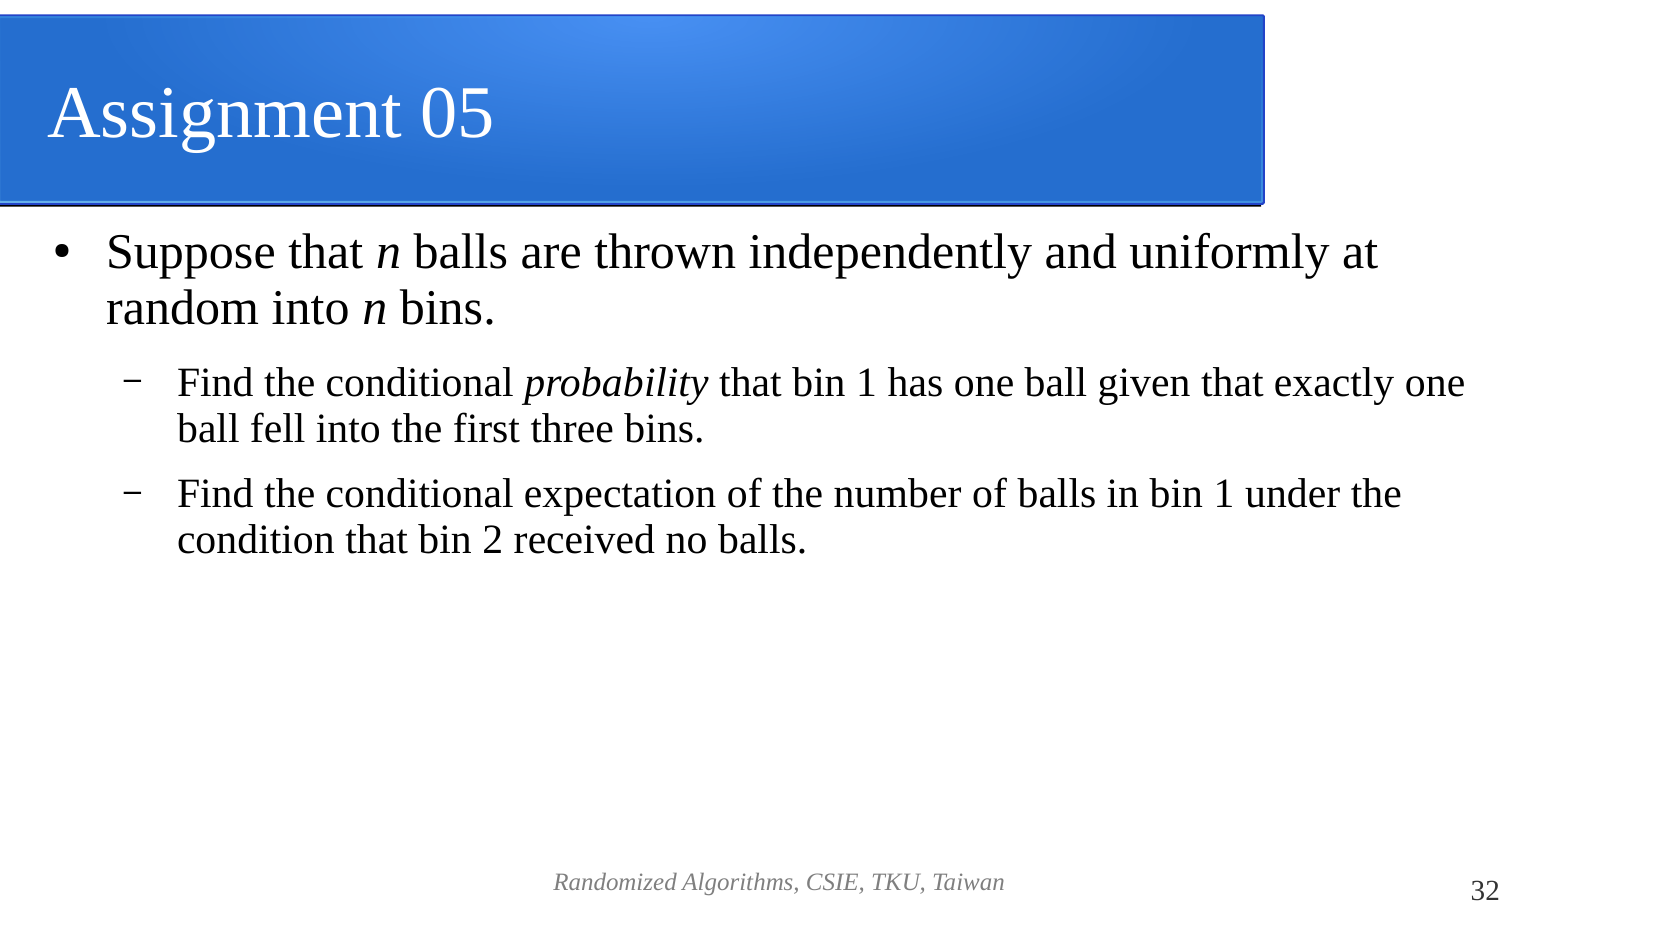

# Assignment 05
Suppose that n balls are thrown independently and uniformly at random into n bins.
Find the conditional probability that bin 1 has one ball given that exactly one ball fell into the first three bins.
Find the conditional expectation of the number of balls in bin 1 under the condition that bin 2 received no balls.
Randomized Algorithms, CSIE, TKU, Taiwan
32